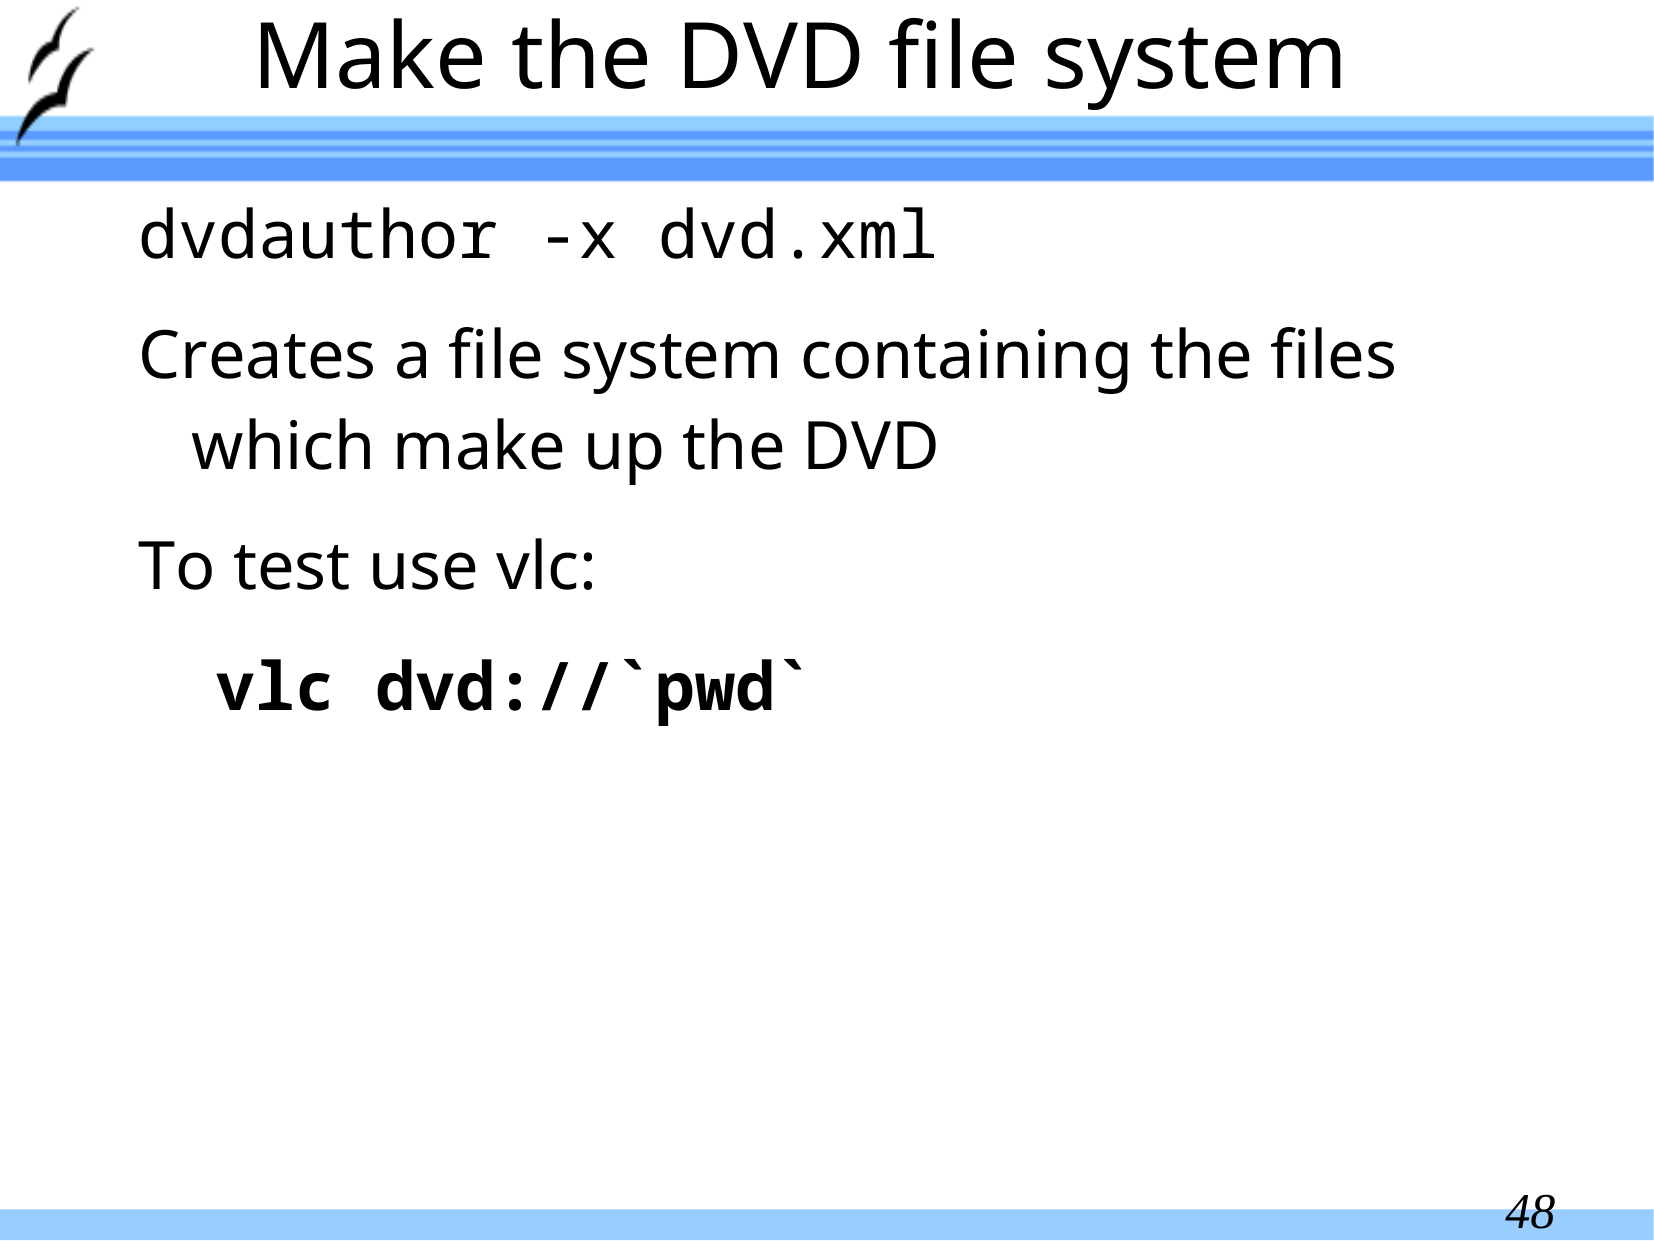

# Make the DVD file system
dvdauthor -x dvd.xml
Creates a file system containing the files which make up the DVD
To test use vlc:
vlc dvd://`pwd`